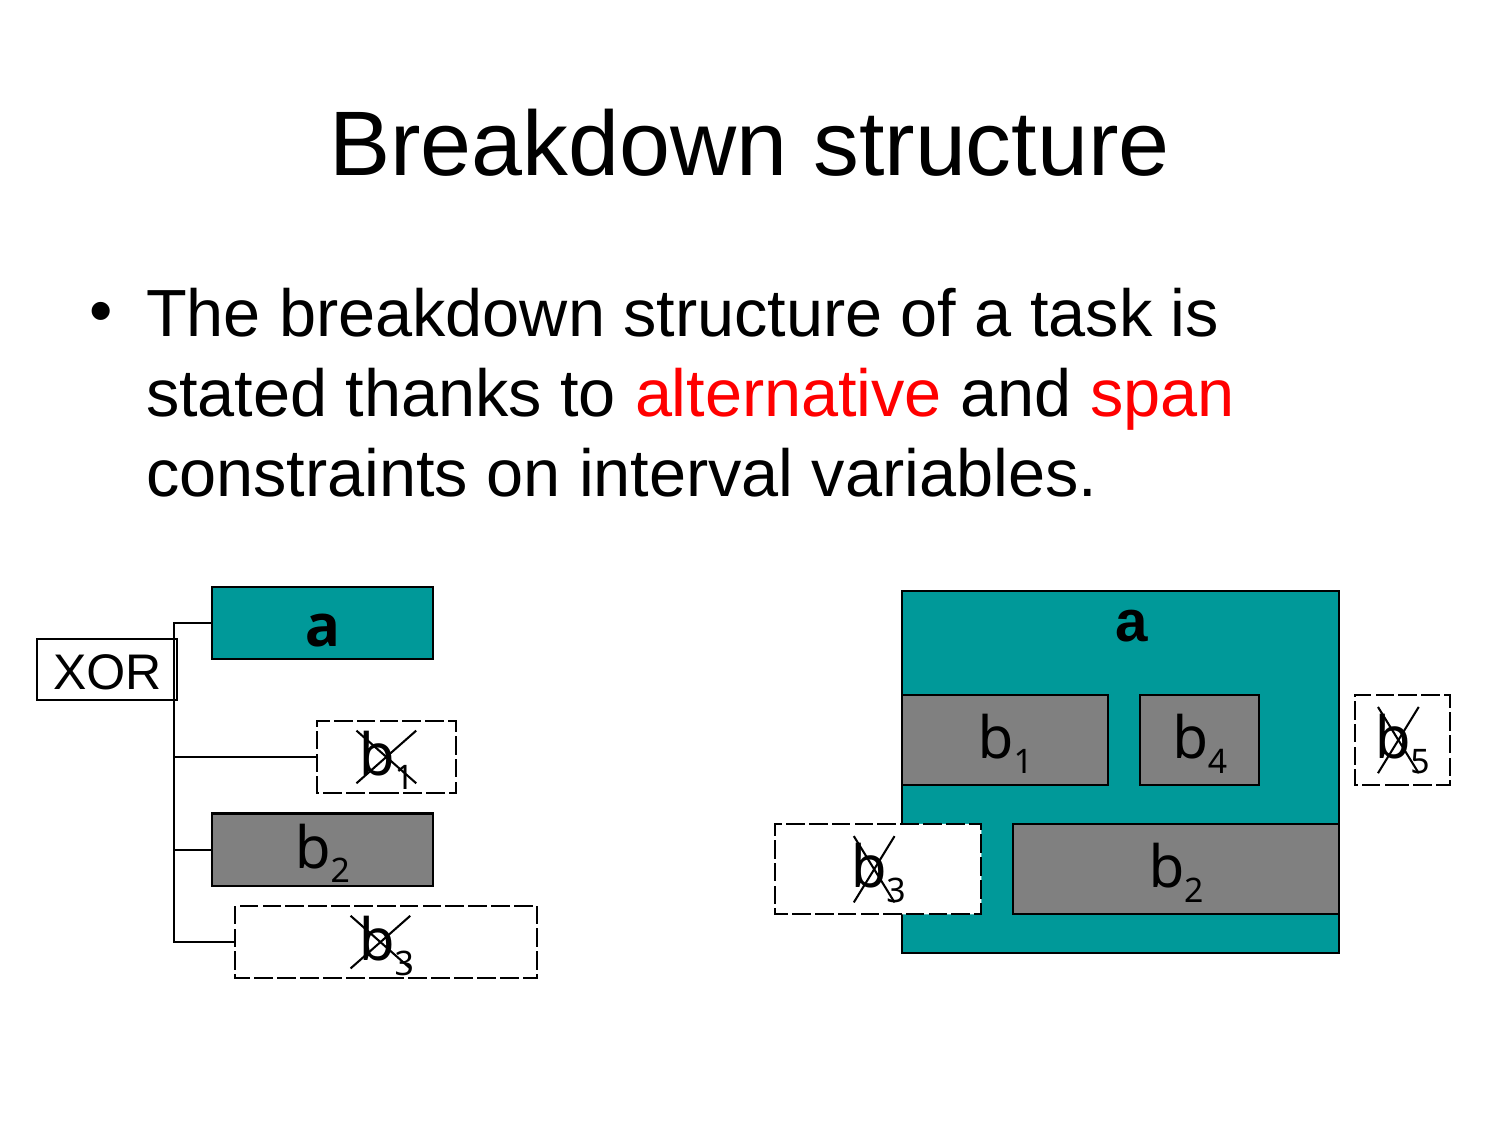

# Breakdown structure
The breakdown structure of a task is stated thanks to alternative and span constraints on interval variables.
a
b1
b4
b5
b3
b2
a
XOR
b1
b2
b3